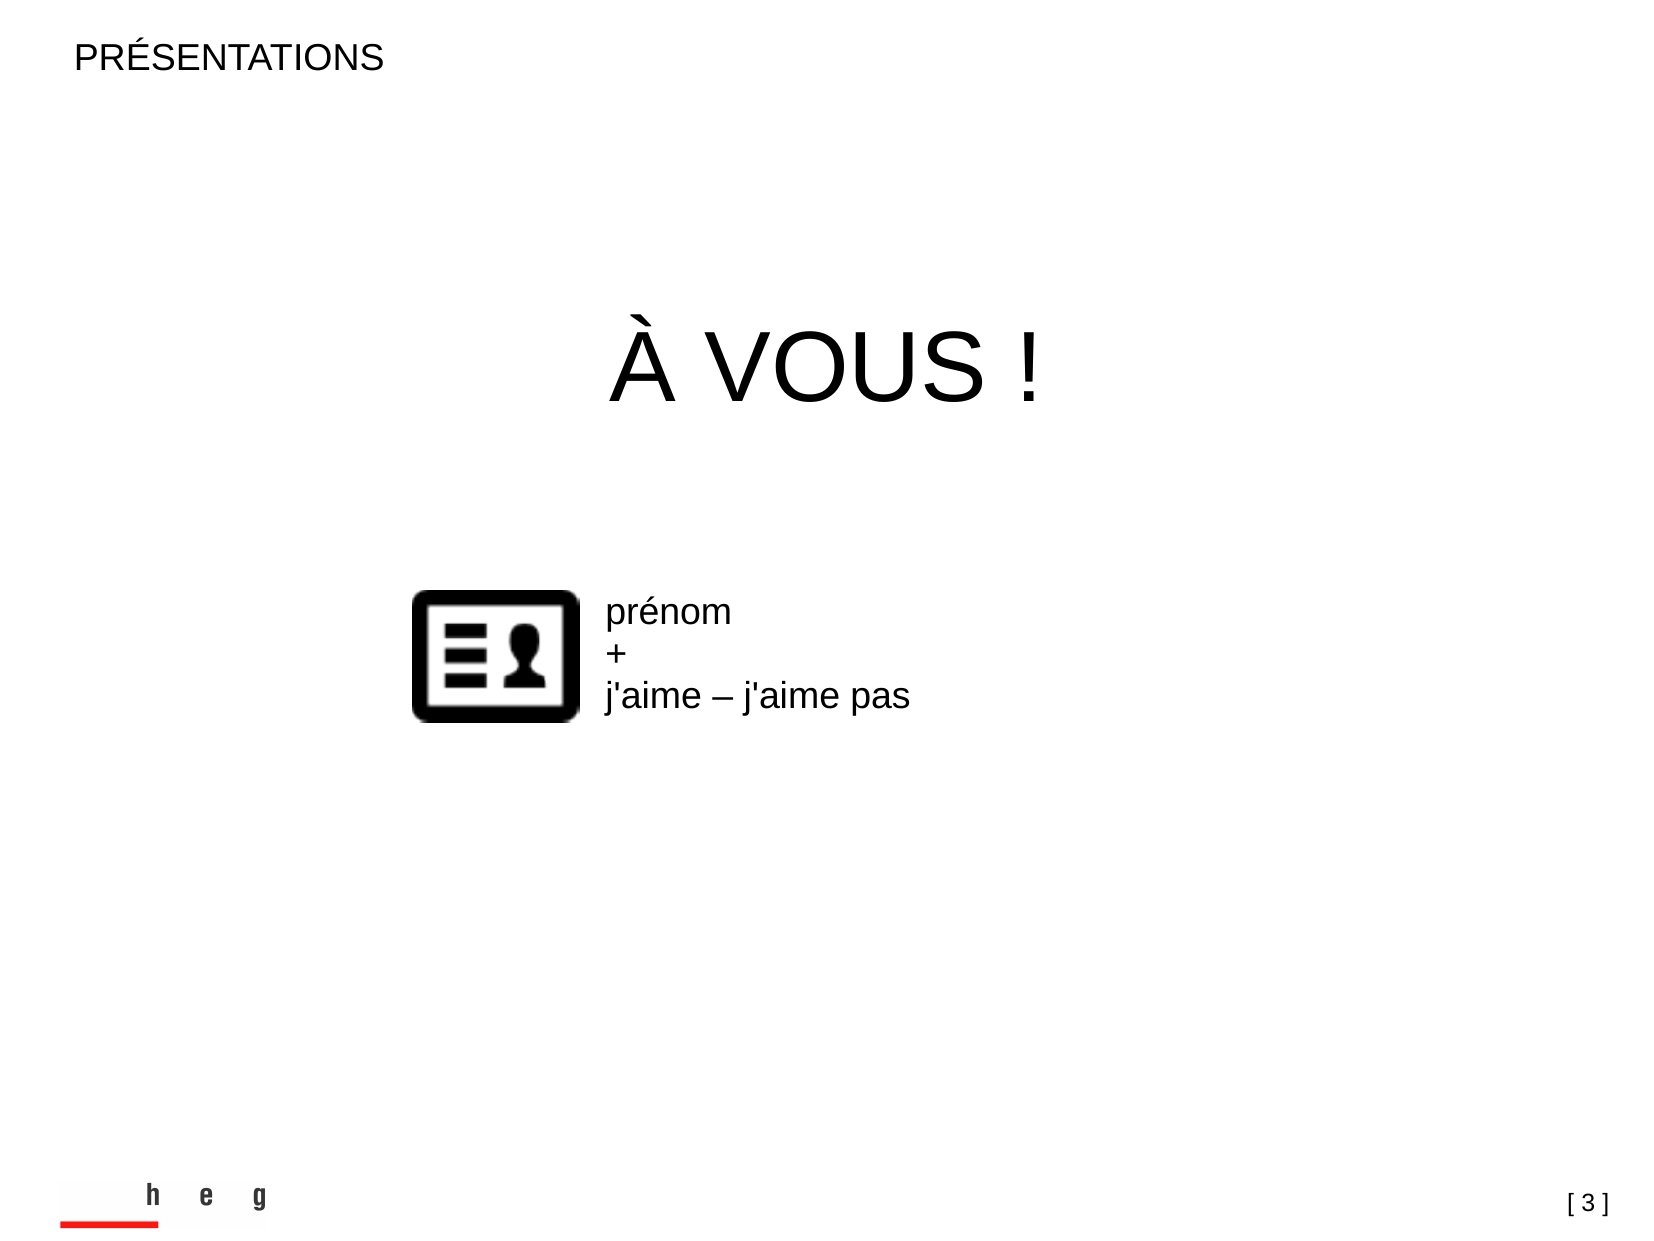

PRÉSENTATIONS
À VOUS !
	prénom
	+
	j'aime – j'aime pas